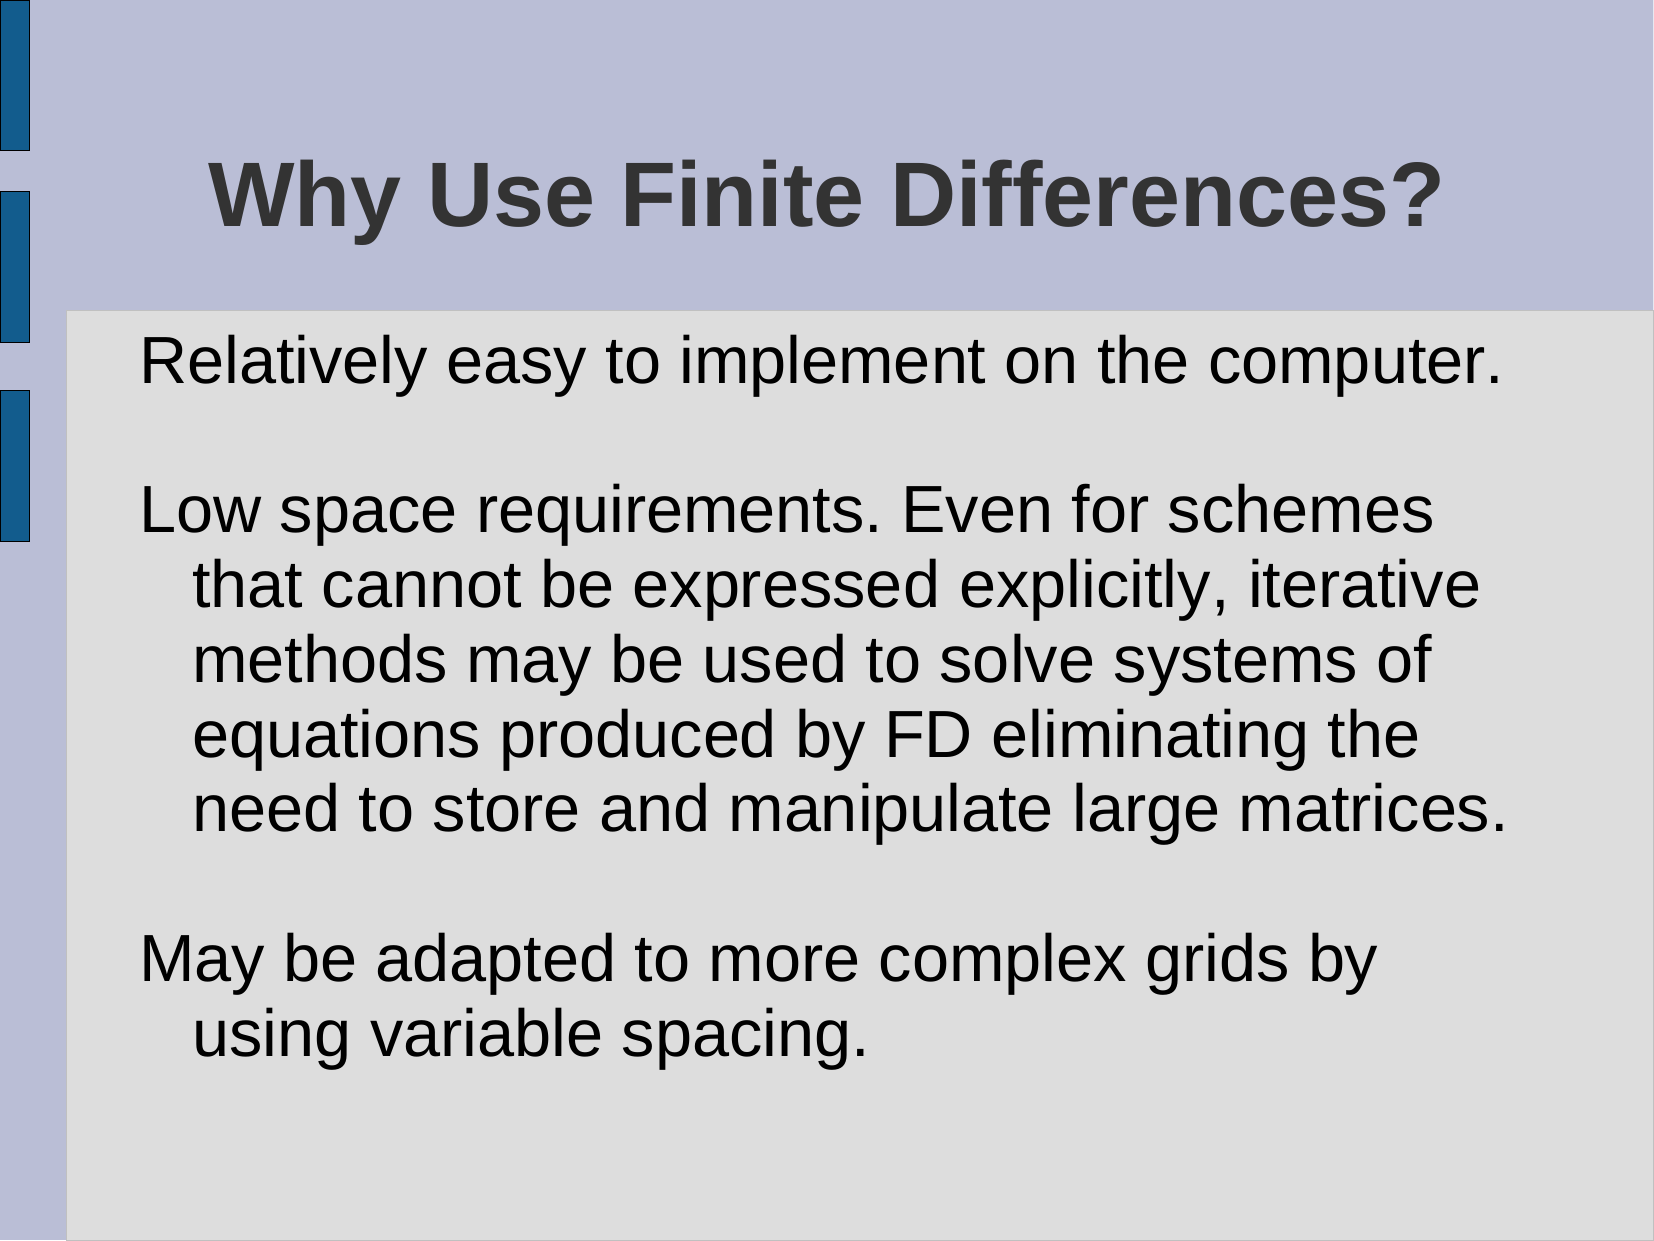

# Why Use Finite Differences?
Relatively easy to implement on the computer.
Low space requirements. Even for schemes that cannot be expressed explicitly, iterative methods may be used to solve systems of equations produced by FD eliminating the need to store and manipulate large matrices.
May be adapted to more complex grids by using variable spacing.